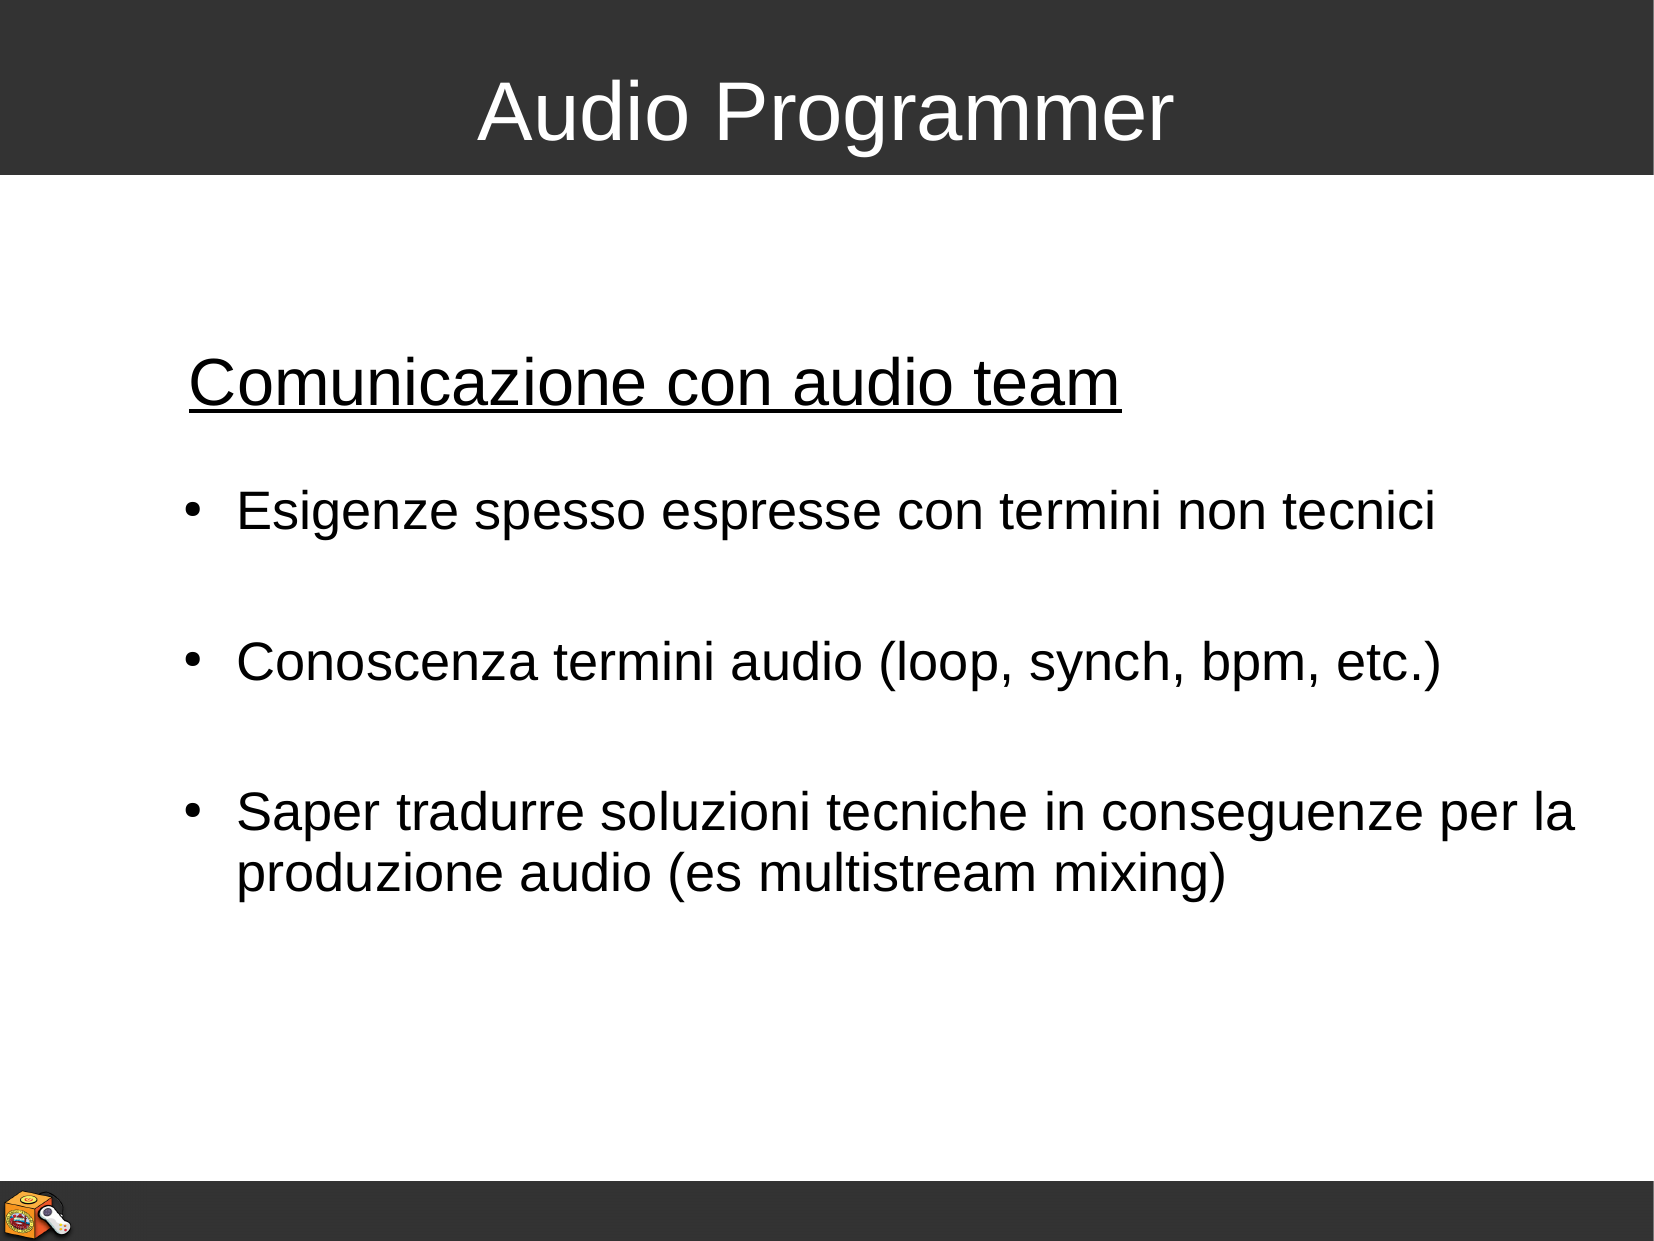

Audio Programmer
# Comunicazione con audio team
Esigenze spesso espresse con termini non tecnici
Conoscenza termini audio (loop, synch, bpm, etc.)
Saper tradurre soluzioni tecniche in conseguenze per la produzione audio (es multistream mixing)